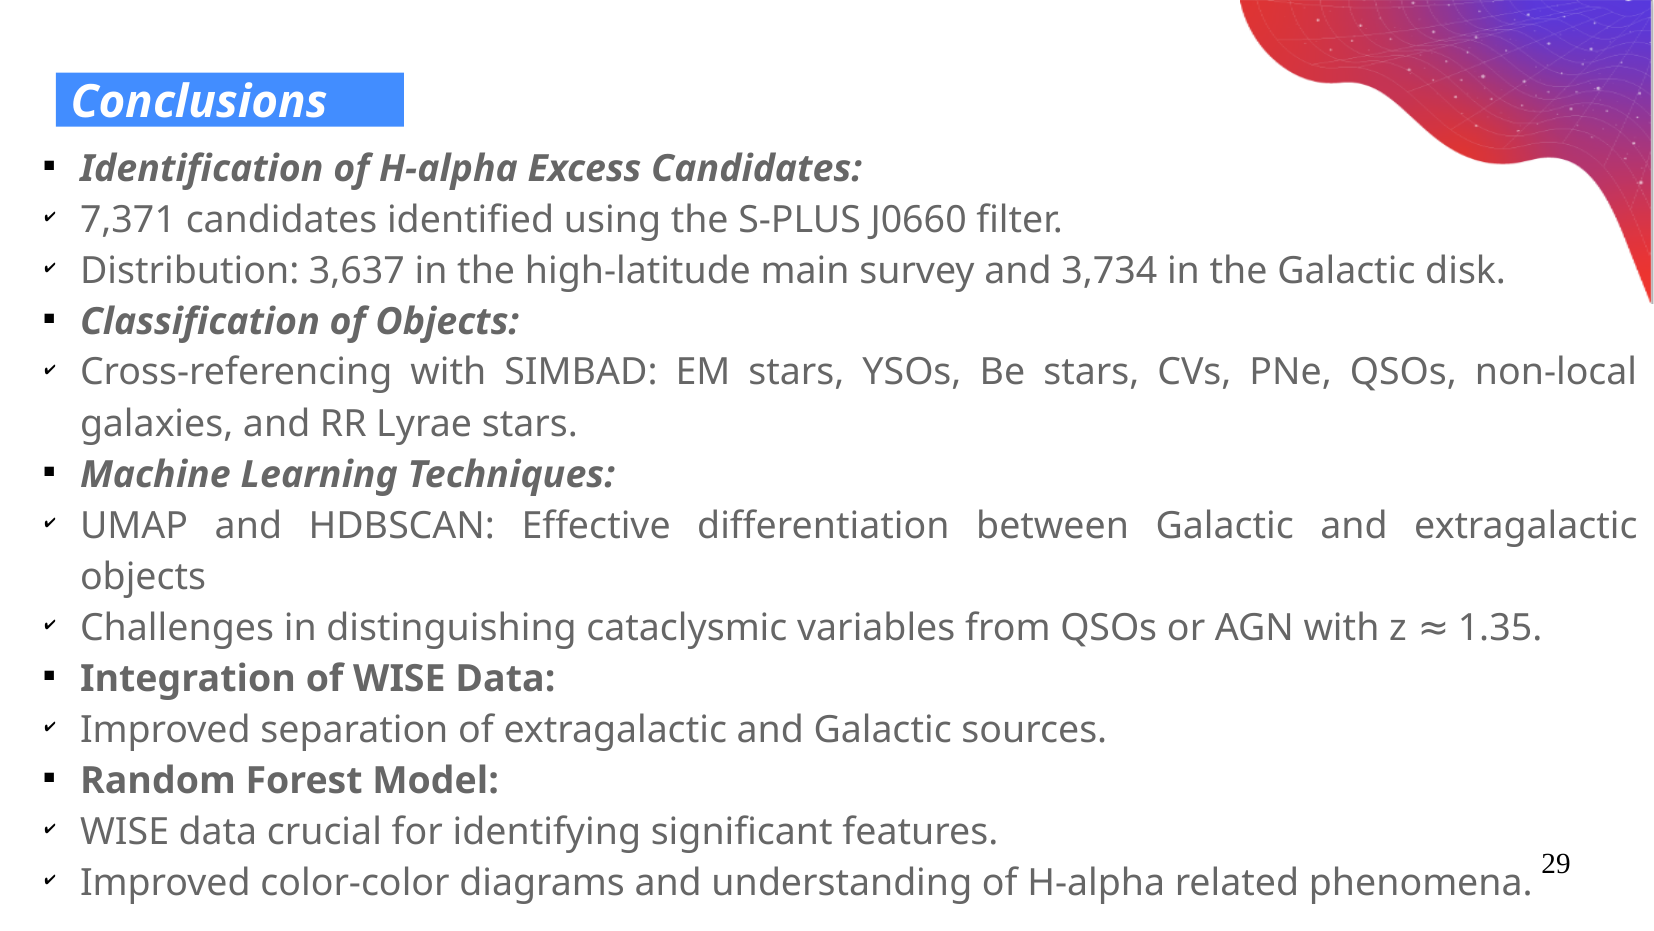

Conclusions
Identification of H-alpha Excess Candidates:
7,371 candidates identified using the S-PLUS J0660 filter.
Distribution: 3,637 in the high-latitude main survey and 3,734 in the Galactic disk.
Classification of Objects:
Cross-referencing with SIMBAD: EM stars, YSOs, Be stars, CVs, PNe, QSOs, non-local galaxies, and RR Lyrae stars.
Machine Learning Techniques:
UMAP and HDBSCAN: Effective differentiation between Galactic and extragalactic objects
Challenges in distinguishing cataclysmic variables from QSOs or AGN with z ≈ 1.35.
Integration of WISE Data:
Improved separation of extragalactic and Galactic sources.
Random Forest Model:
WISE data crucial for identifying significant features.
Improved color-color diagrams and understanding of H-alpha related phenomena.
29